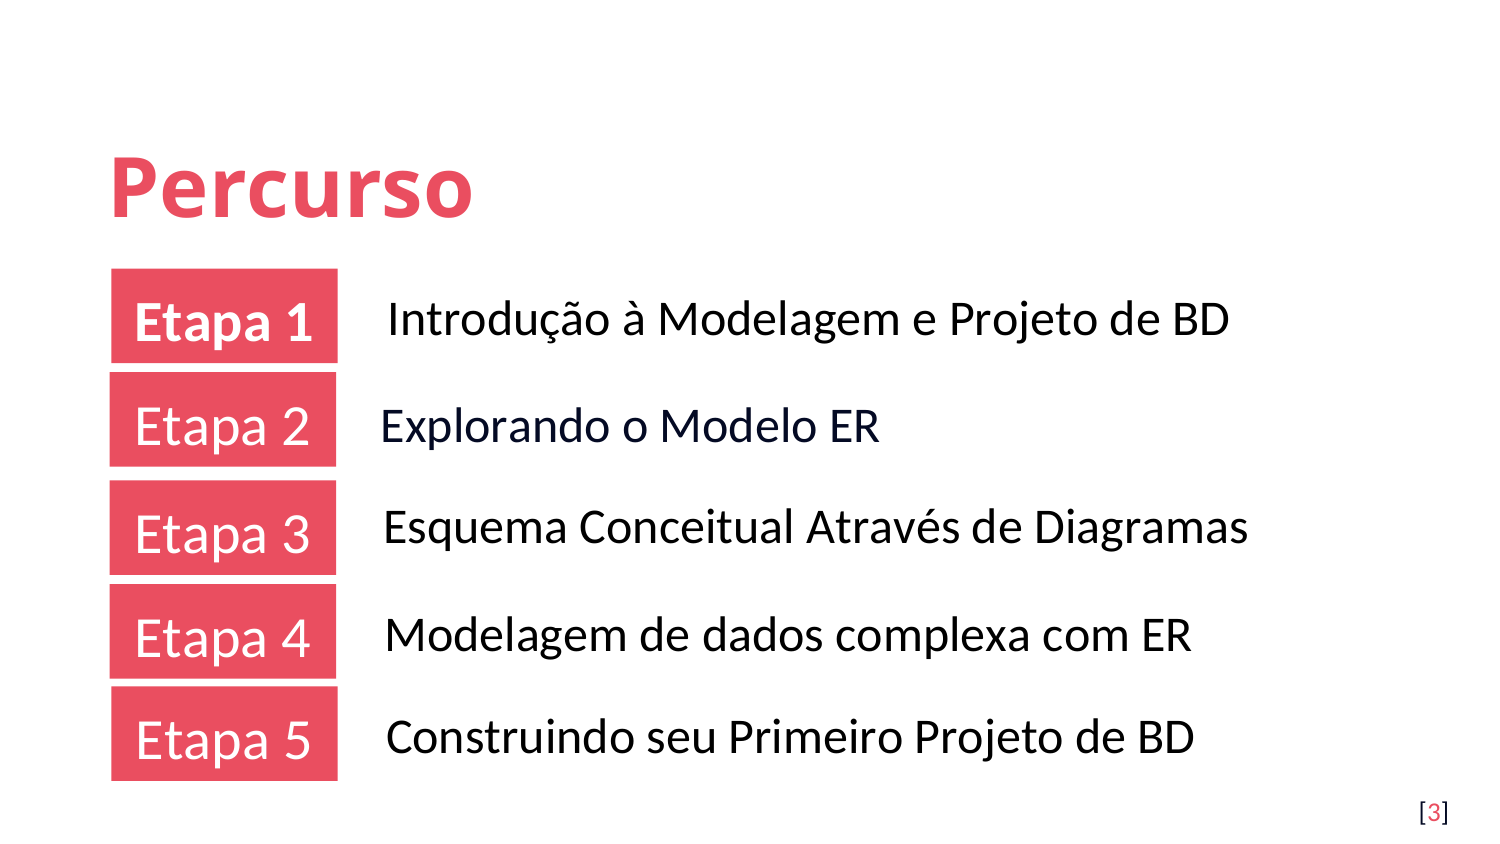

Percurso
Etapa 1
Introdução à Modelagem e Projeto de BD
Etapa 2
Explorando o Modelo ER
Etapa 3
 Esquema Conceitual Através de Diagramas
Etapa 4
Modelagem de dados complexa com ER
Etapa 5
Construindo seu Primeiro Projeto de BD